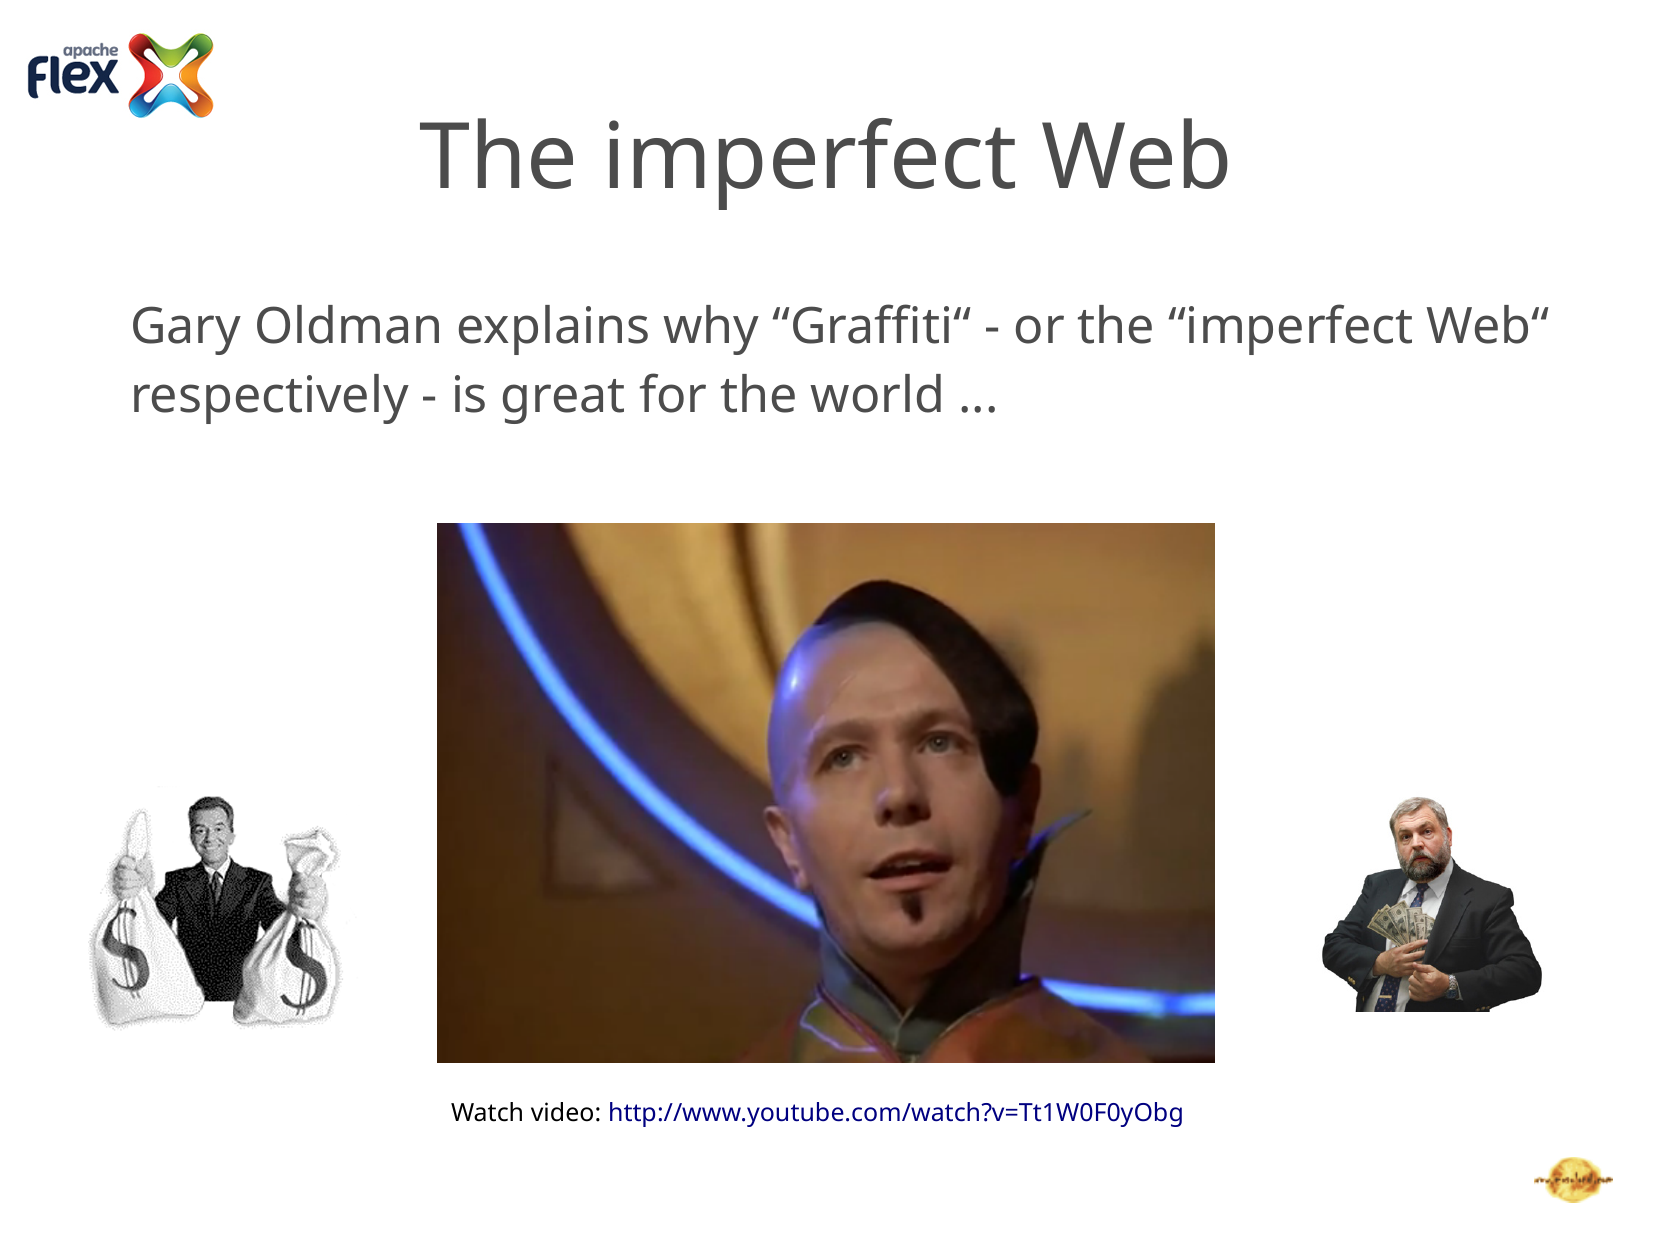

# The imperfect Web
Gary Oldman explains why “Graffiti“ - or the “imperfect Web“ respectively - is great for the world ...
Watch video: http://www.youtube.com/watch?v=Tt1W0F0yObg